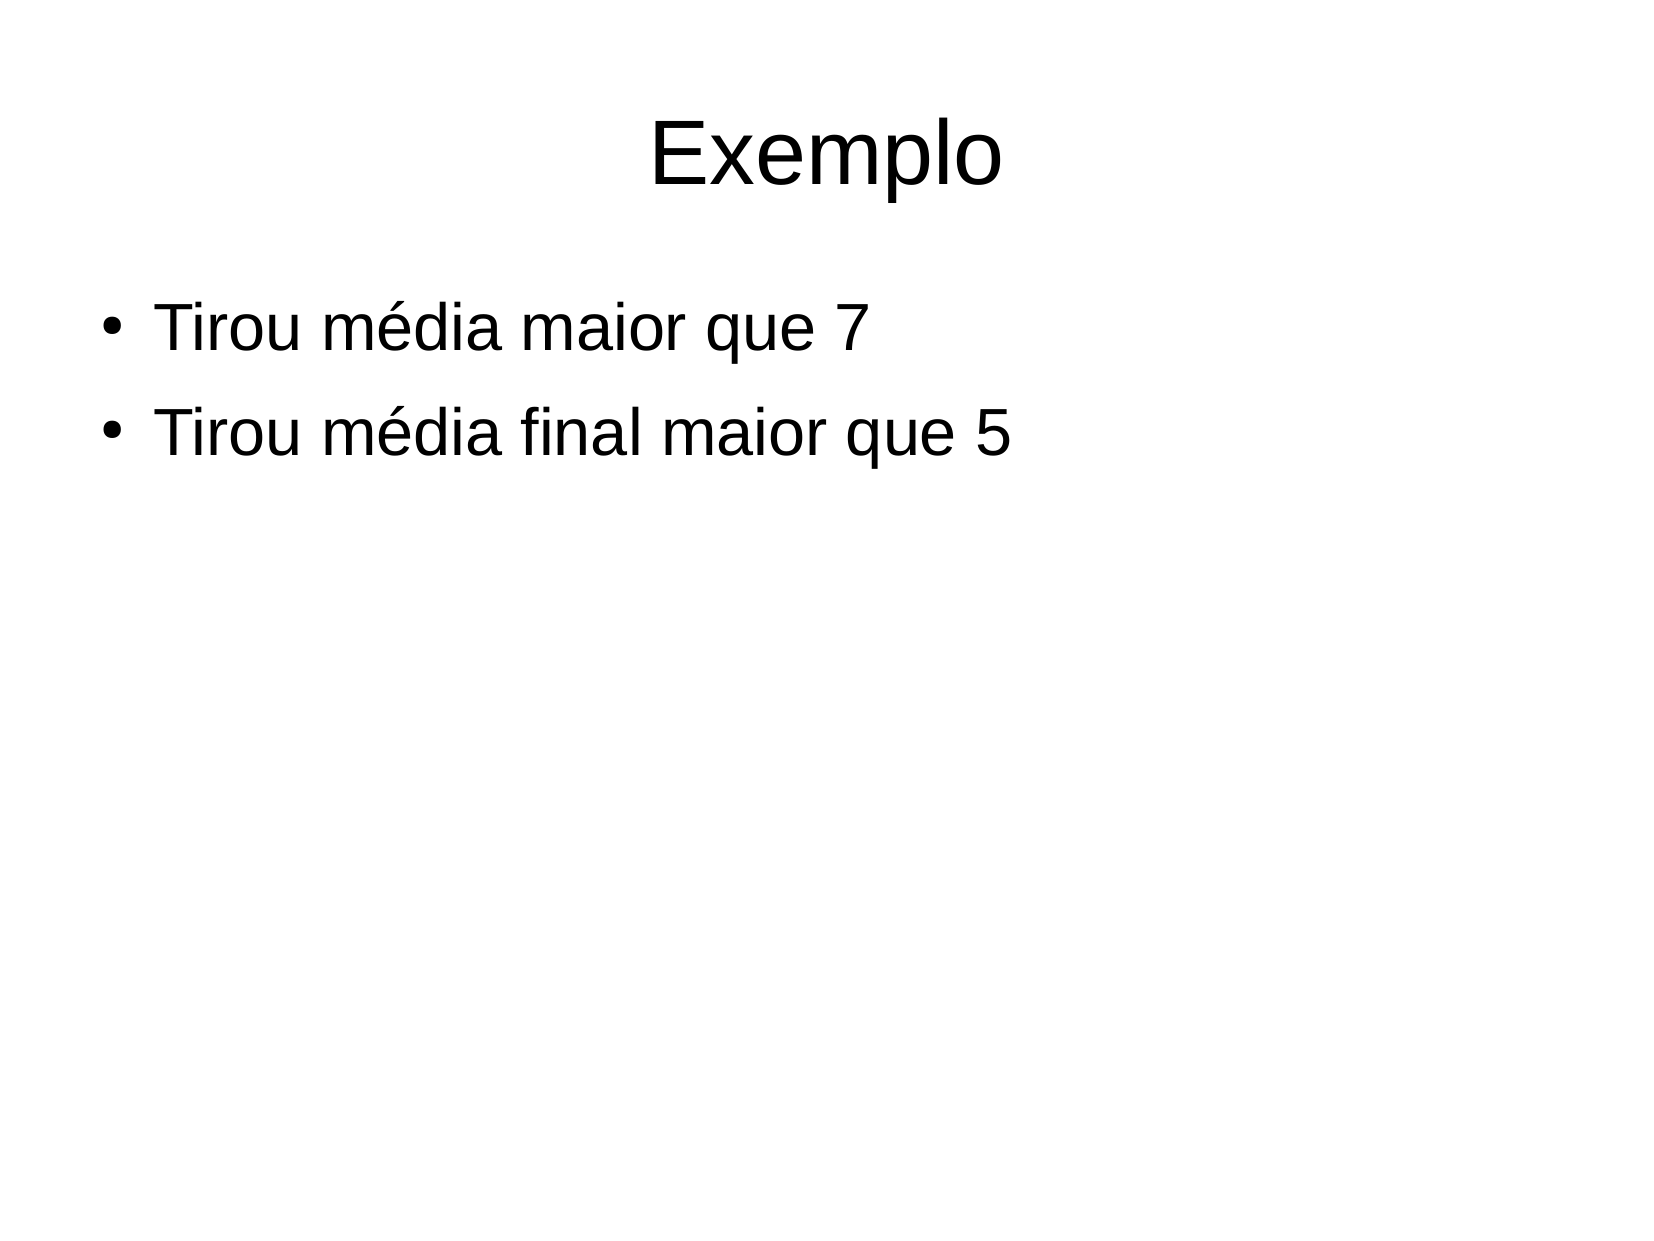

# Exemplo
Tirou média maior que 7
Tirou média final maior que 5